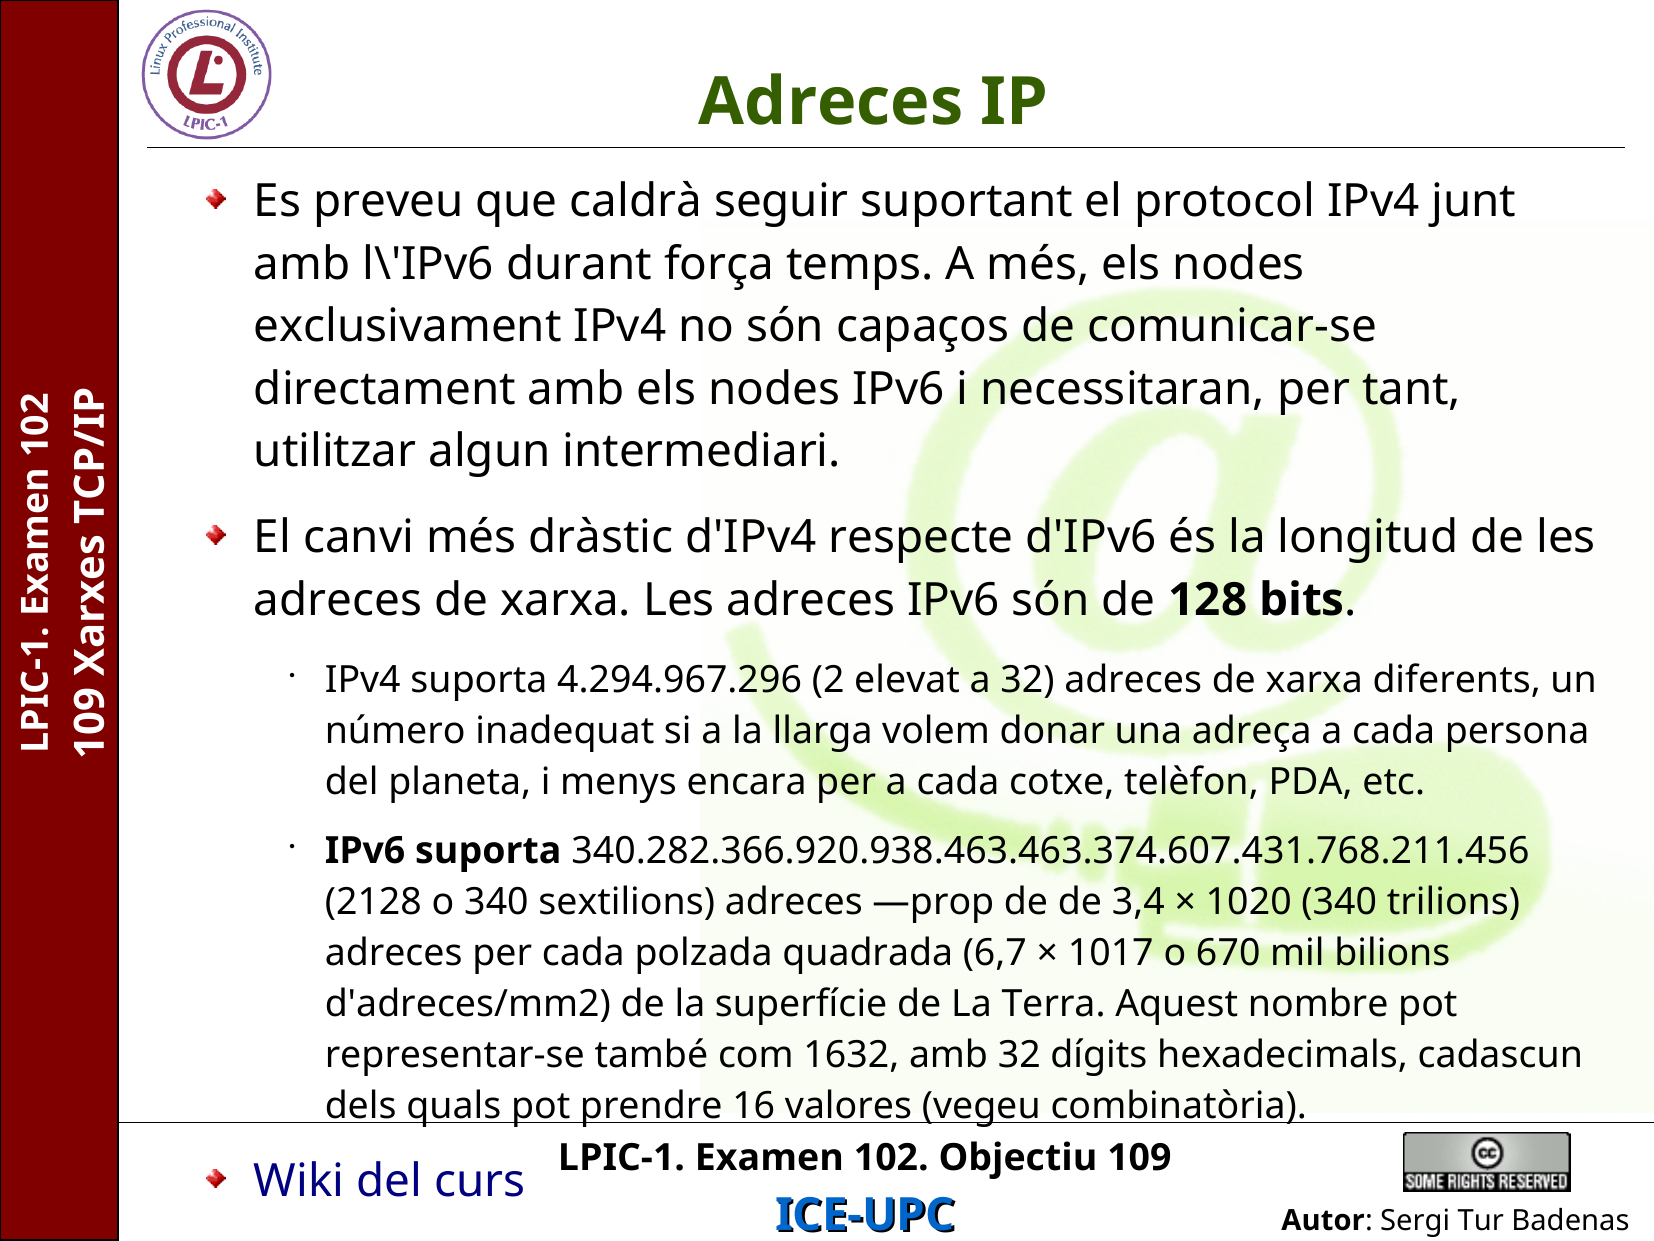

# Adreces IP
Es preveu que caldrà seguir suportant el protocol IPv4 junt amb l\'IPv6 durant força temps. A més, els nodes exclusivament IPv4 no són capaços de comunicar-se directament amb els nodes IPv6 i necessitaran, per tant, utilitzar algun intermediari.
El canvi més dràstic d'IPv4 respecte d'IPv6 és la longitud de les adreces de xarxa. Les adreces IPv6 són de 128 bits.
IPv4 suporta 4.294.967.296 (2 elevat a 32) adreces de xarxa diferents, un número inadequat si a la llarga volem donar una adreça a cada persona del planeta, i menys encara per a cada cotxe, telèfon, PDA, etc.
IPv6 suporta 340.282.366.920.938.463.463.374.607.431.768.211.456 (2128 o 340 sextilions) adreces —prop de de 3,4 × 1020 (340 trilions) adreces per cada polzada quadrada (6,7 × 1017 o 670 mil bilions d'adreces/mm2) de la superfície de La Terra. Aquest nombre pot representar-se també com 1632, amb 32 dígits hexadecimals, cadascun dels quals pot prendre 16 valores (vegeu combinatòria).
Wiki del curs